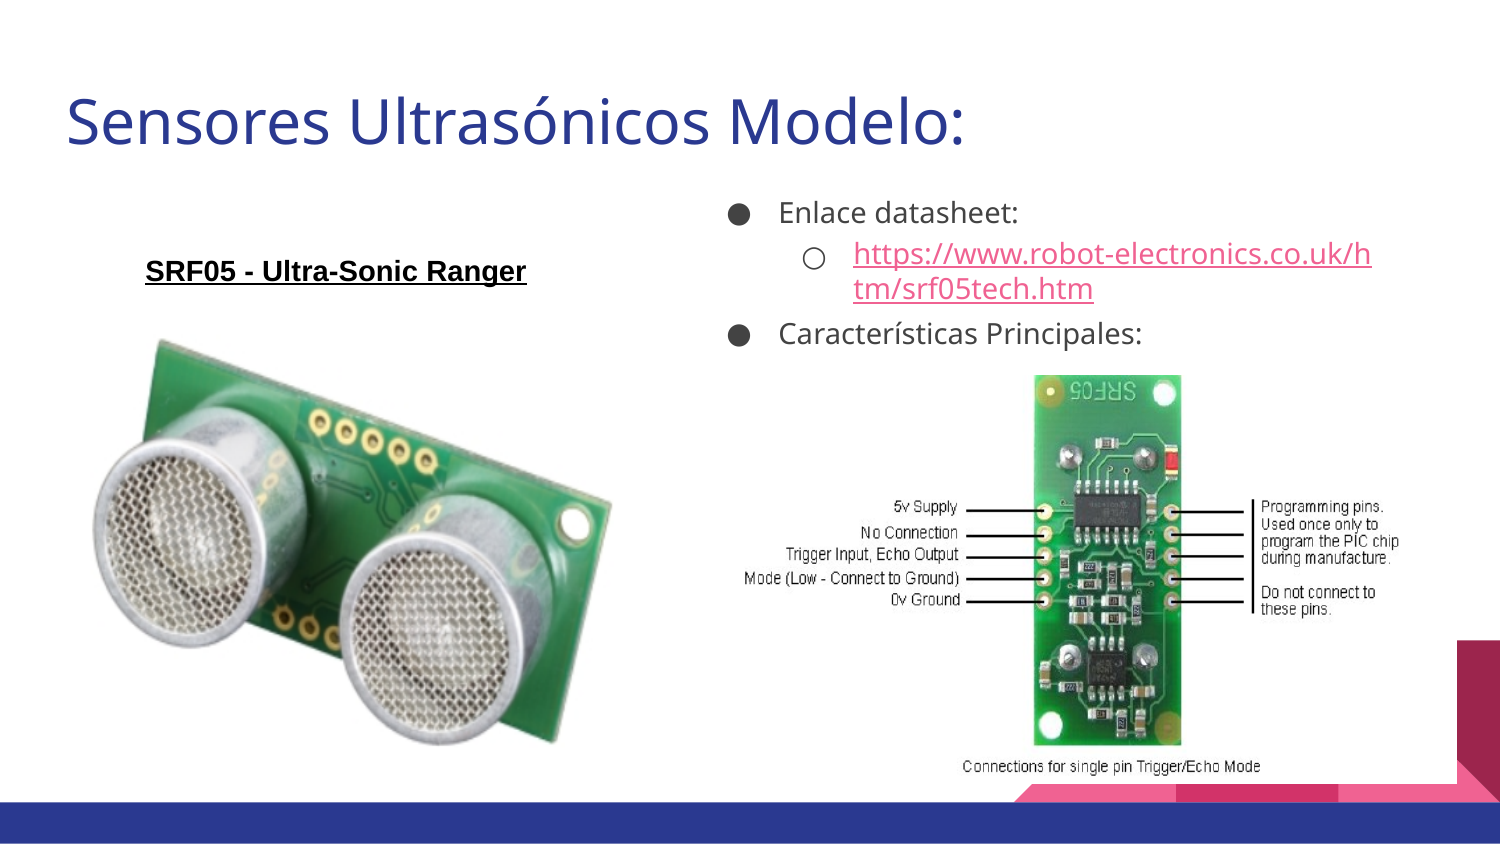

# Sensores Ultrasónicos Modelo:
Enlace datasheet:
https://www.robot-electronics.co.uk/htm/srf05tech.htm
Características Principales:
SRF05 - Ultra-Sonic Ranger